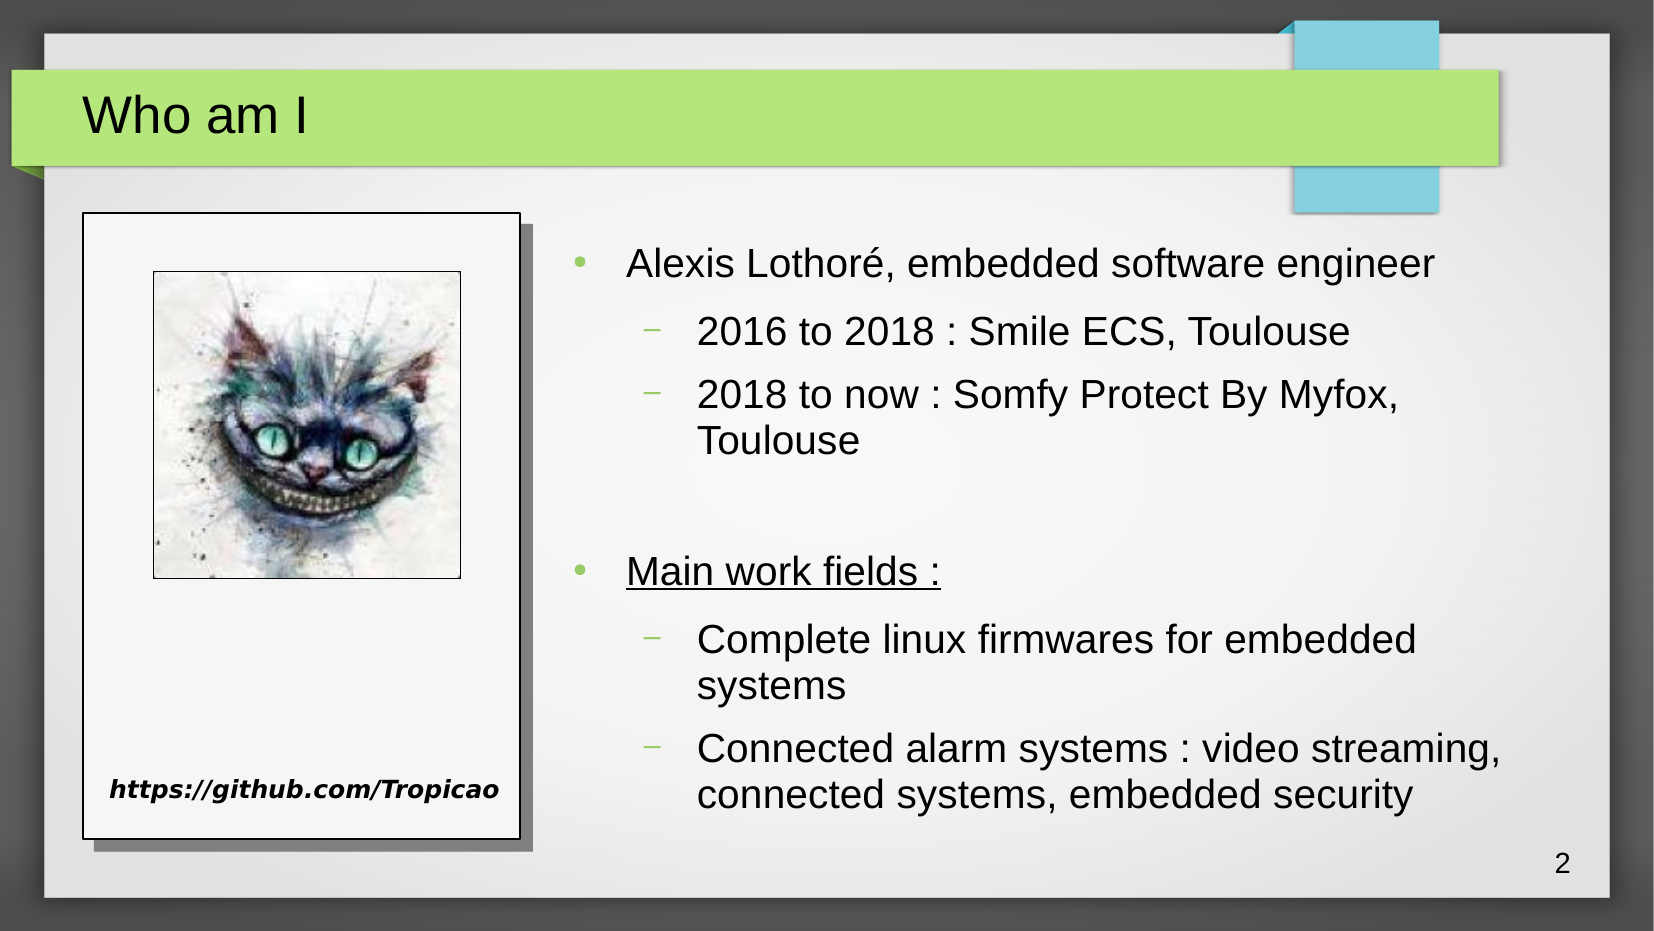

# Who am I
Alexis Lothoré, embedded software engineer
2016 to 2018 : Smile ECS, Toulouse
2018 to now : Somfy Protect By Myfox, Toulouse
Main work fields :
Complete linux firmwares for embedded systems
Connected alarm systems : video streaming, connected systems, embedded security
https://github.com/Tropicao
2